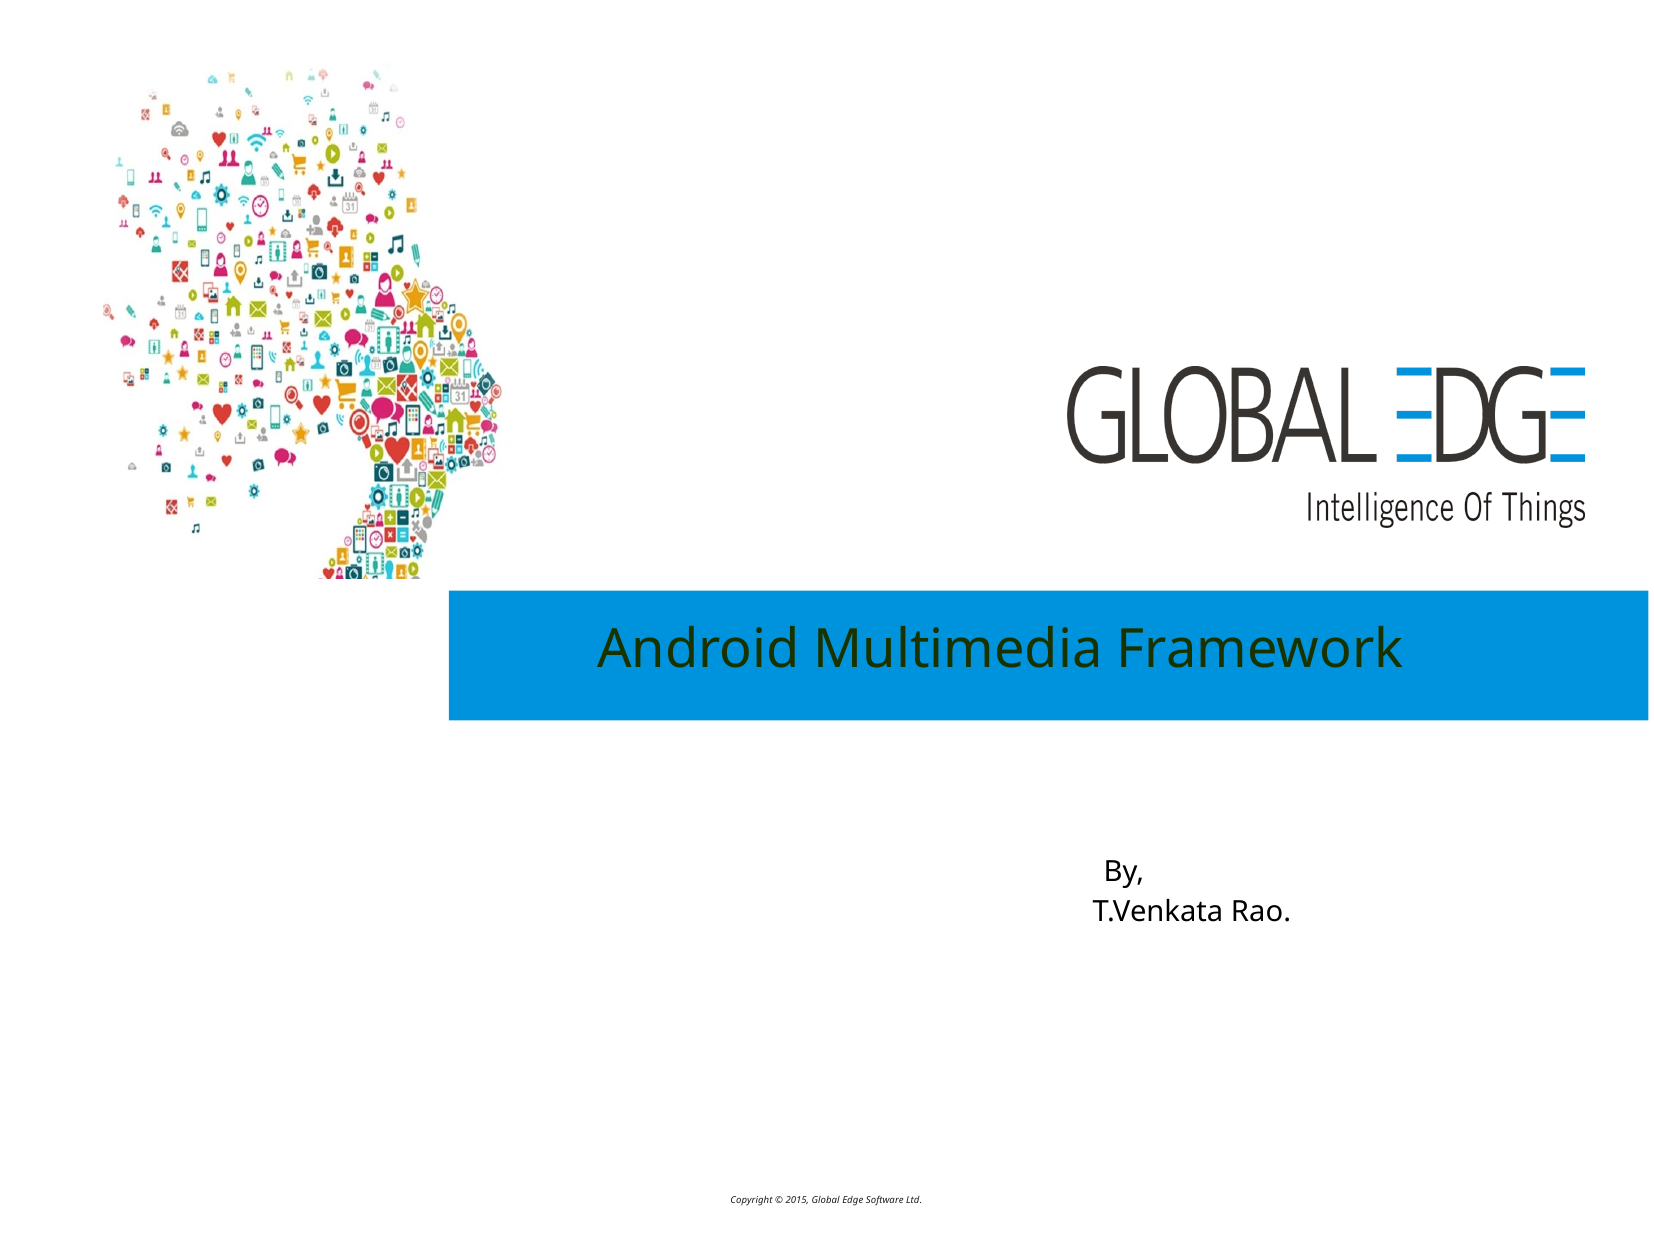

#
 Android Multimedia Framework
 By,
 	 T.Venkata Rao.